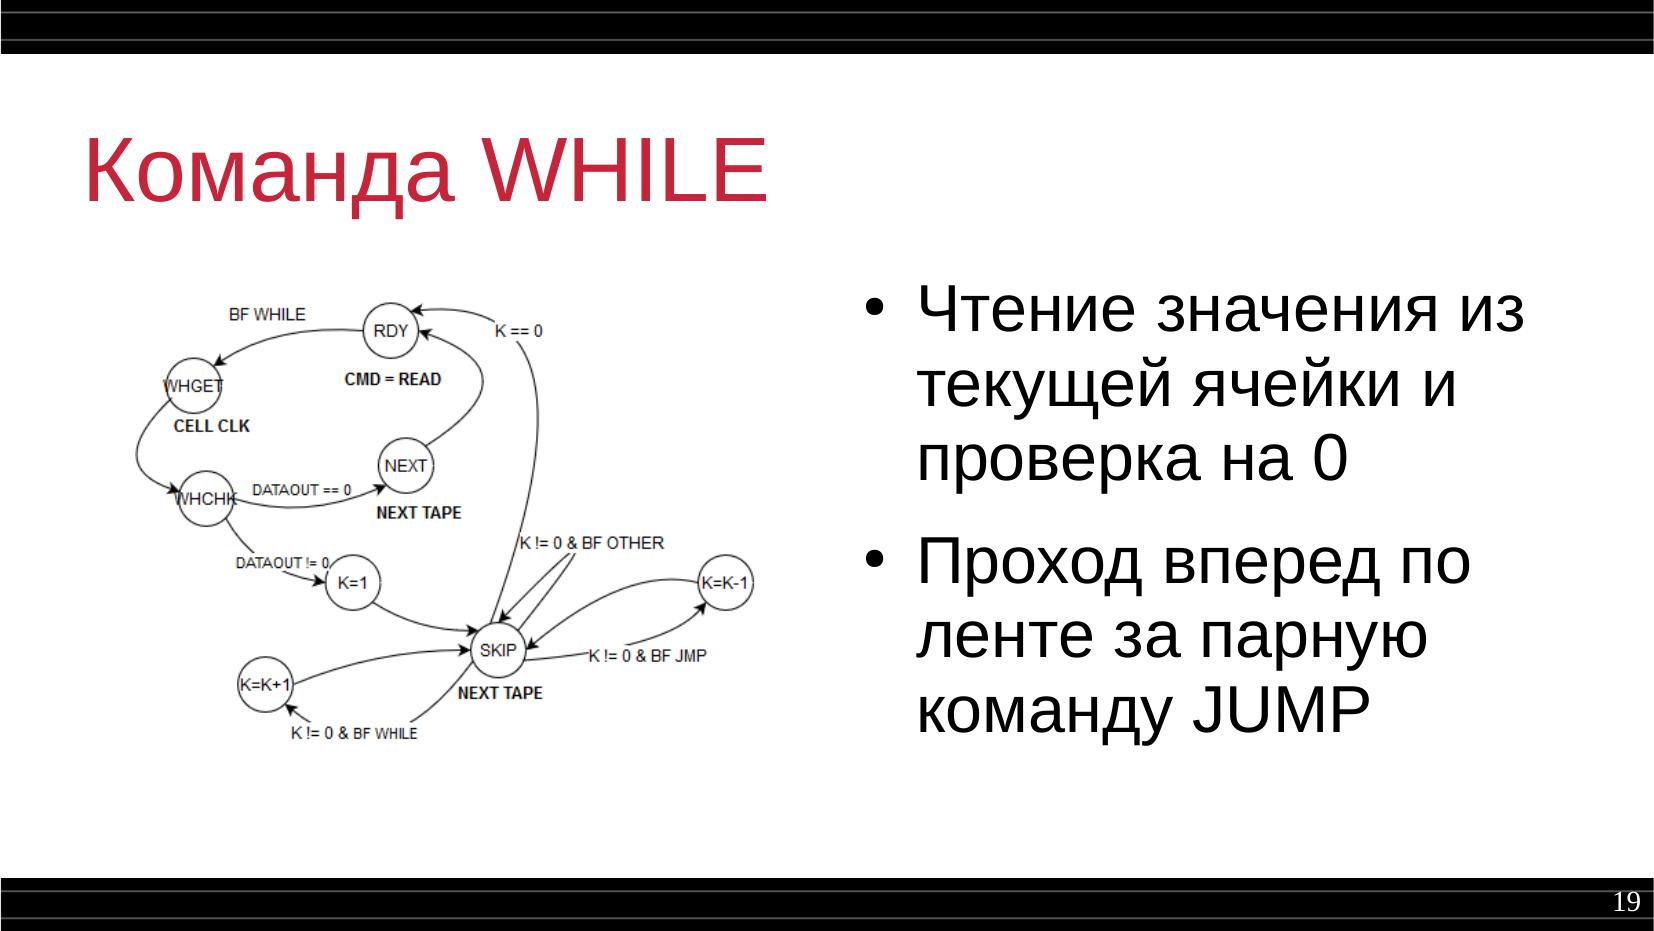

# Команда WHILE
Чтение значения из текущей ячейки и проверка на 0
Проход вперед по ленте за парную команду JUMP